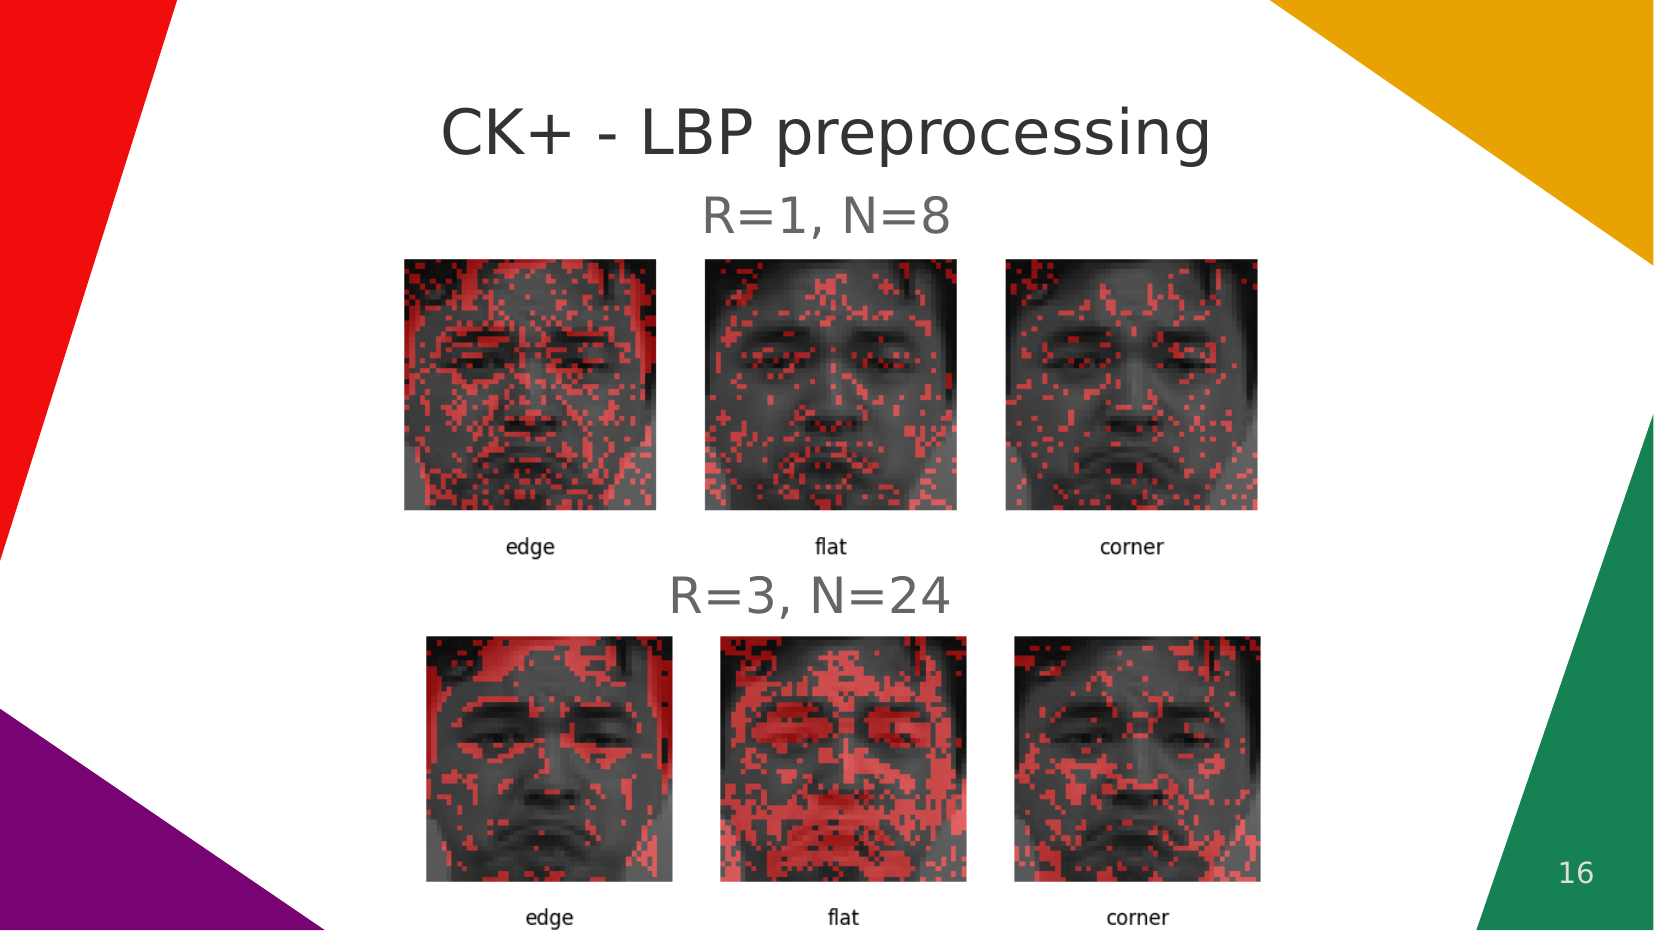

# CK+ - LBP preprocessing
 R=1, N=8
 R=3, N=24
16